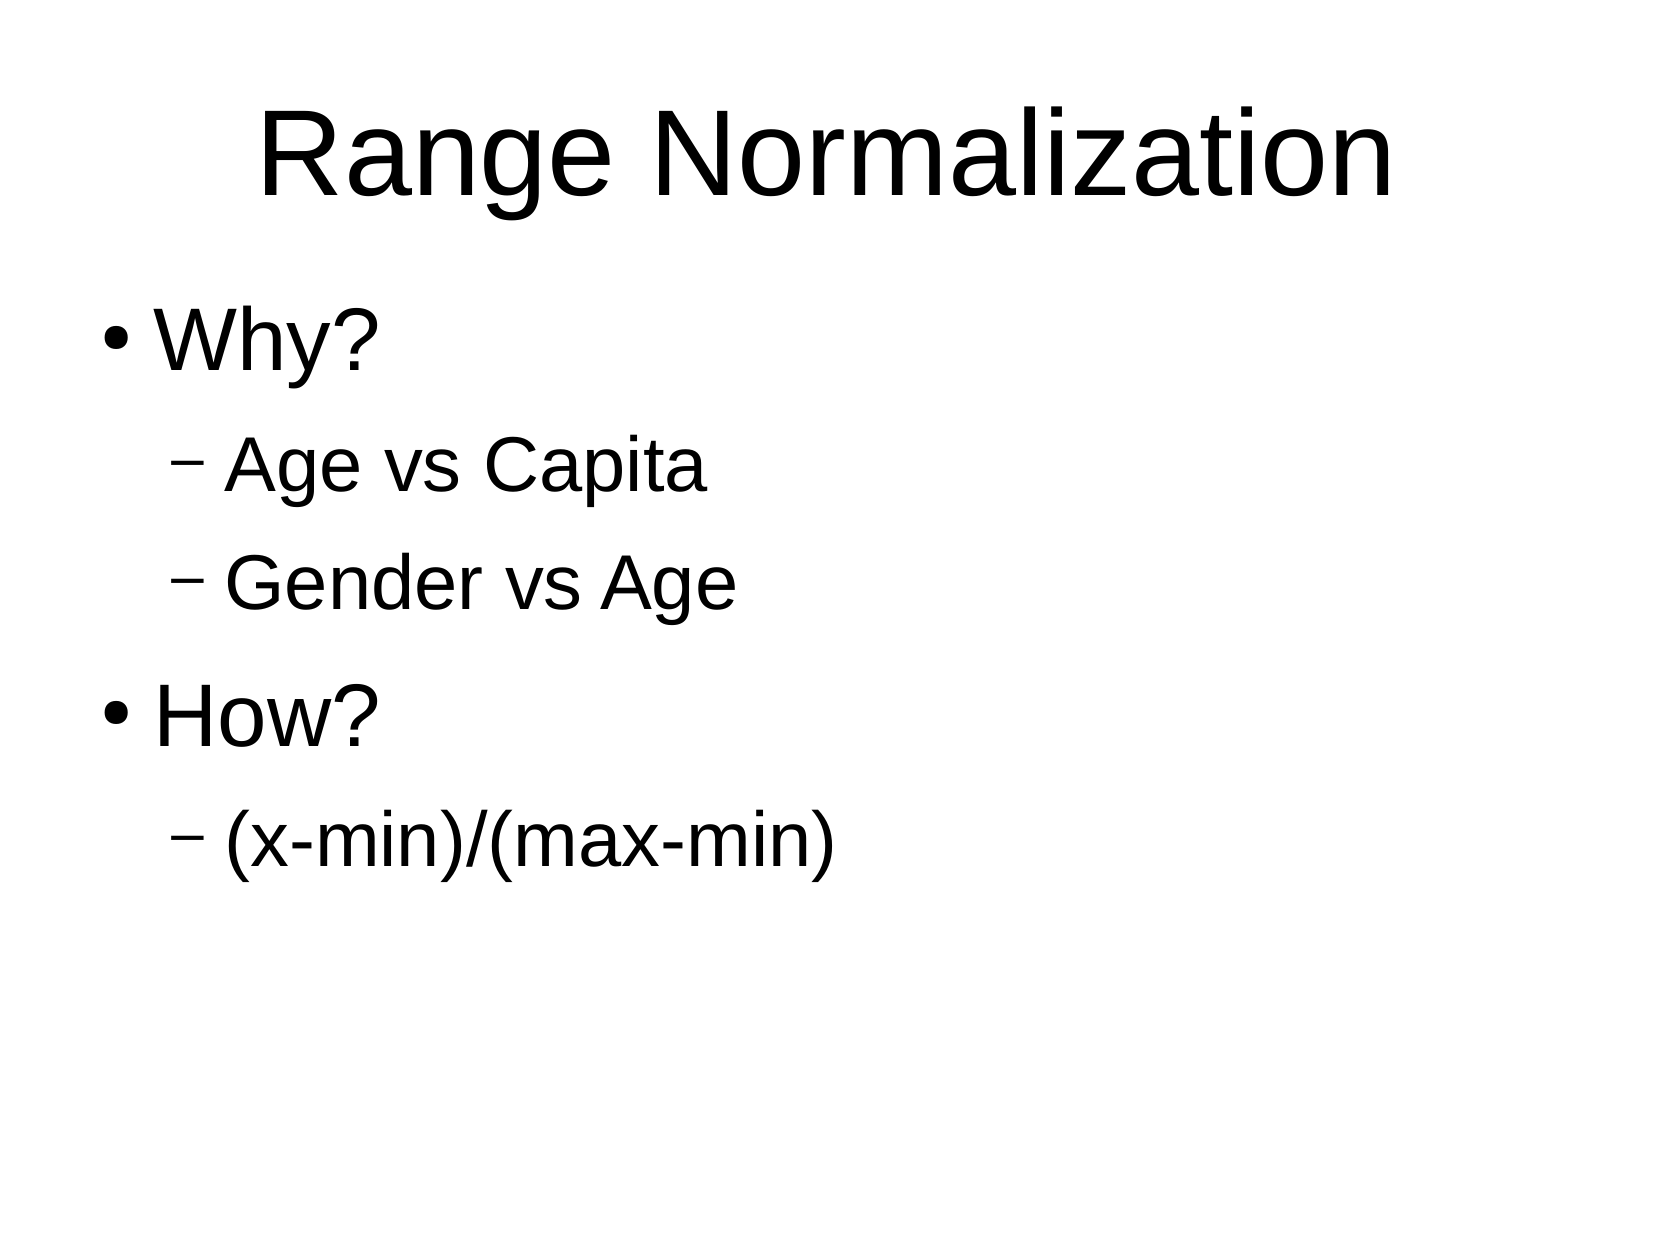

# Range Normalization
Why?
Age vs Capita
Gender vs Age
How?
(x-min)/(max-min)